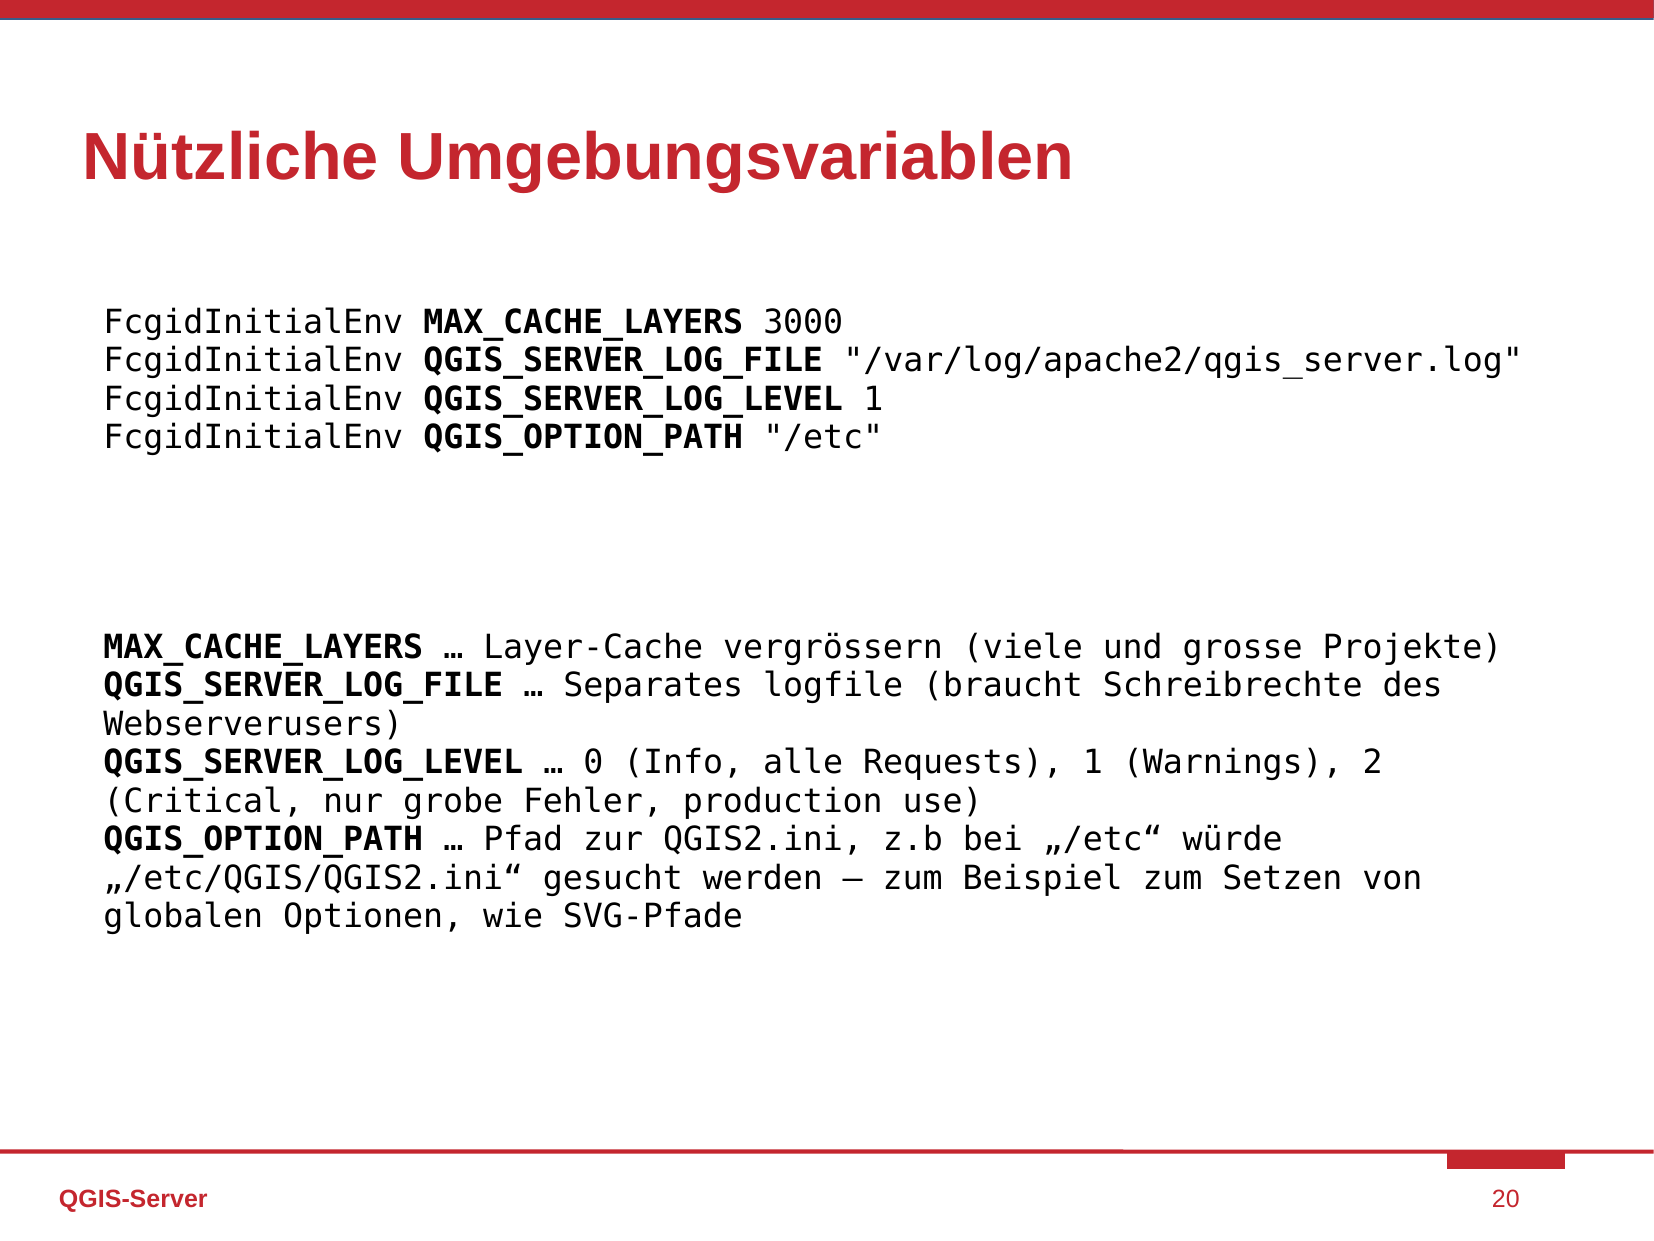

# Nützliche Umgebungsvariablen
FcgidInitialEnv MAX_CACHE_LAYERS 3000
FcgidInitialEnv QGIS_SERVER_LOG_FILE "/var/log/apache2/qgis_server.log"
FcgidInitialEnv QGIS_SERVER_LOG_LEVEL 1
FcgidInitialEnv QGIS_OPTION_PATH "/etc"
MAX_CACHE_LAYERS … Layer-Cache vergrössern (viele und grosse Projekte)
QGIS_SERVER_LOG_FILE … Separates logfile (braucht Schreibrechte des Webserverusers)
QGIS_SERVER_LOG_LEVEL … 0 (Info, alle Requests), 1 (Warnings), 2 (Critical, nur grobe Fehler, production use)
QGIS_OPTION_PATH … Pfad zur QGIS2.ini, z.b bei „/etc“ würde „/etc/QGIS/QGIS2.ini“ gesucht werden – zum Beispiel zum Setzen von globalen Optionen, wie SVG-Pfade
QGIS-Server